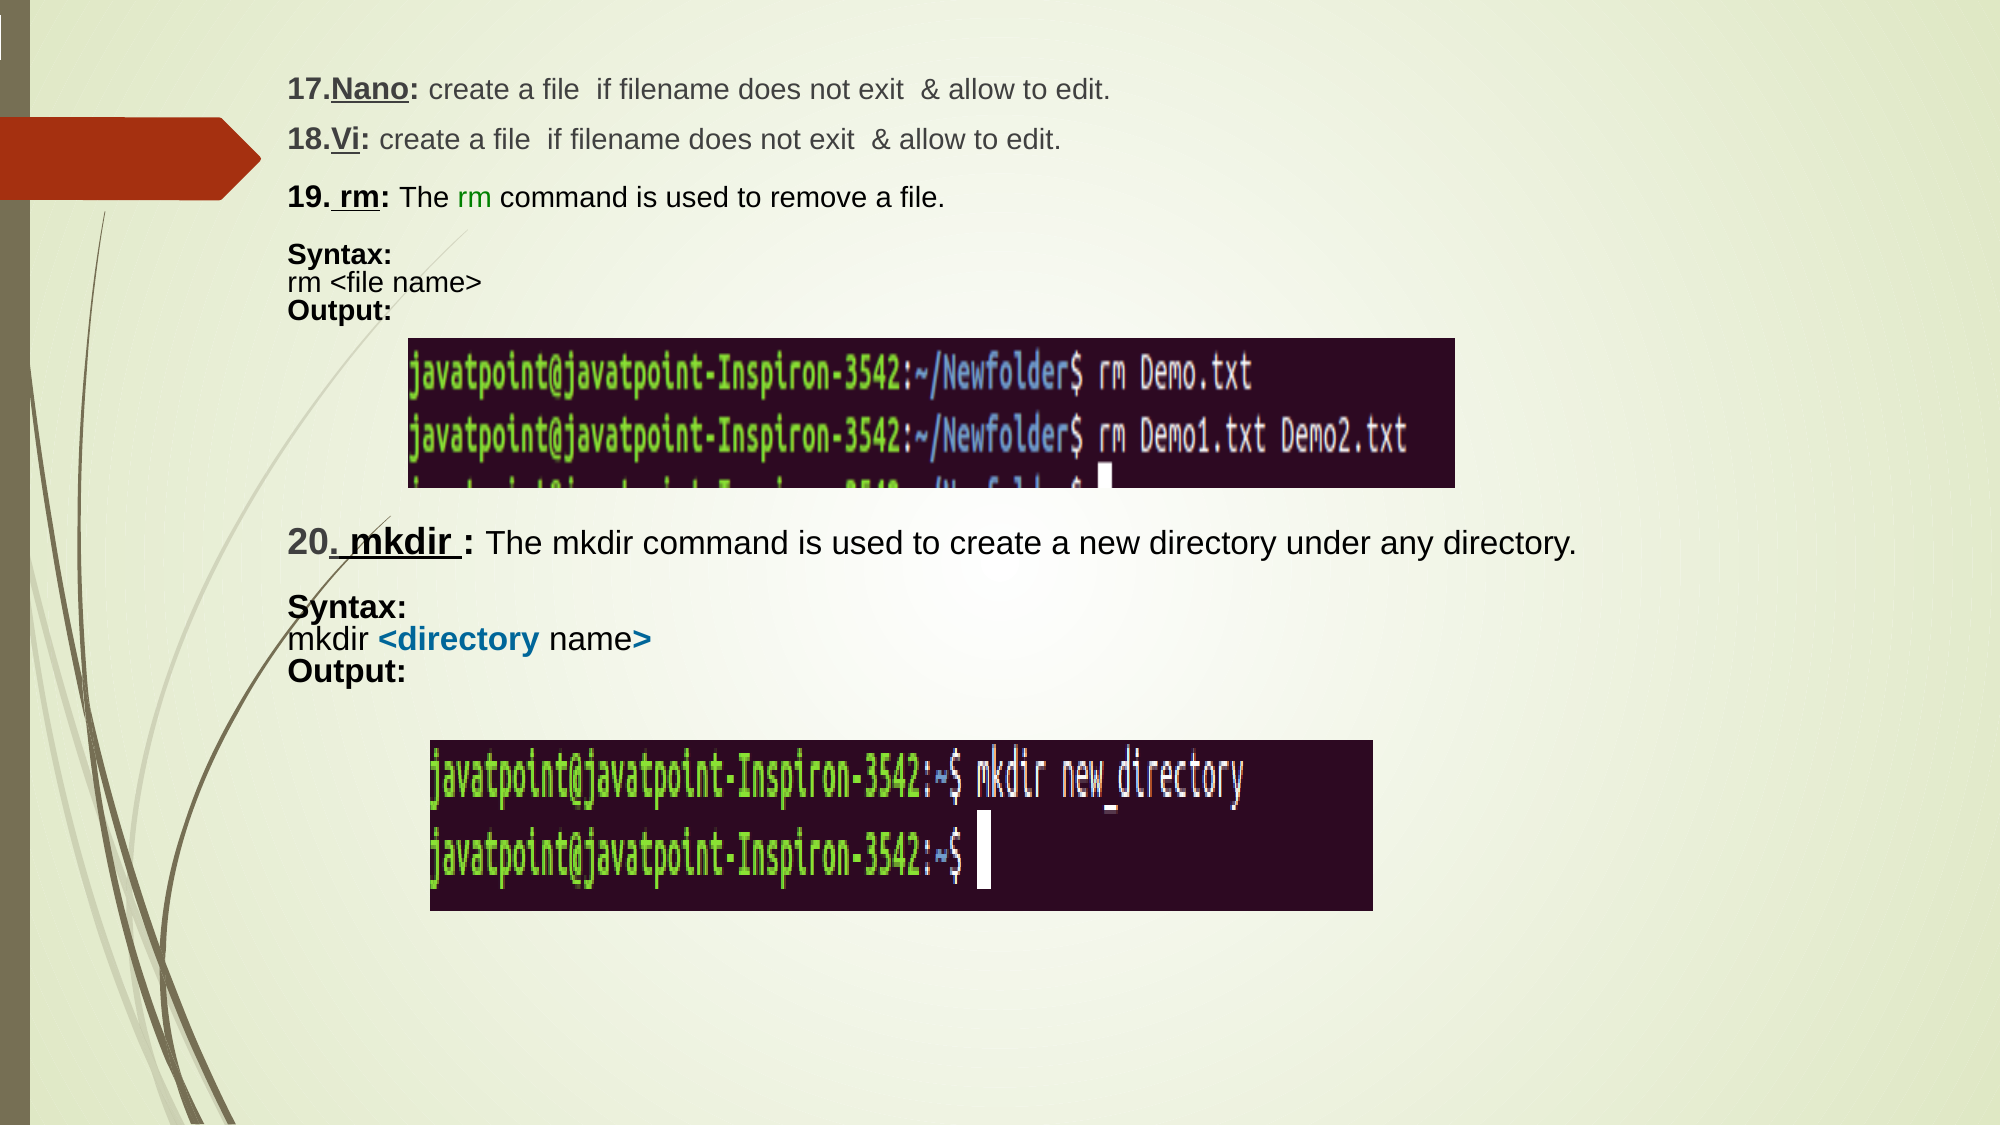

# 17.Nano: create a file if filename does not exit & allow to edit.
18.Vi: create a file if filename does not exit & allow to edit.
19. rm: The rm command is used to remove a file.
Syntax:
rm <file name>
Output:
20. mkdir : The mkdir command is used to create a new directory under any directory.
Syntax:
mkdir <directory name>
Output: